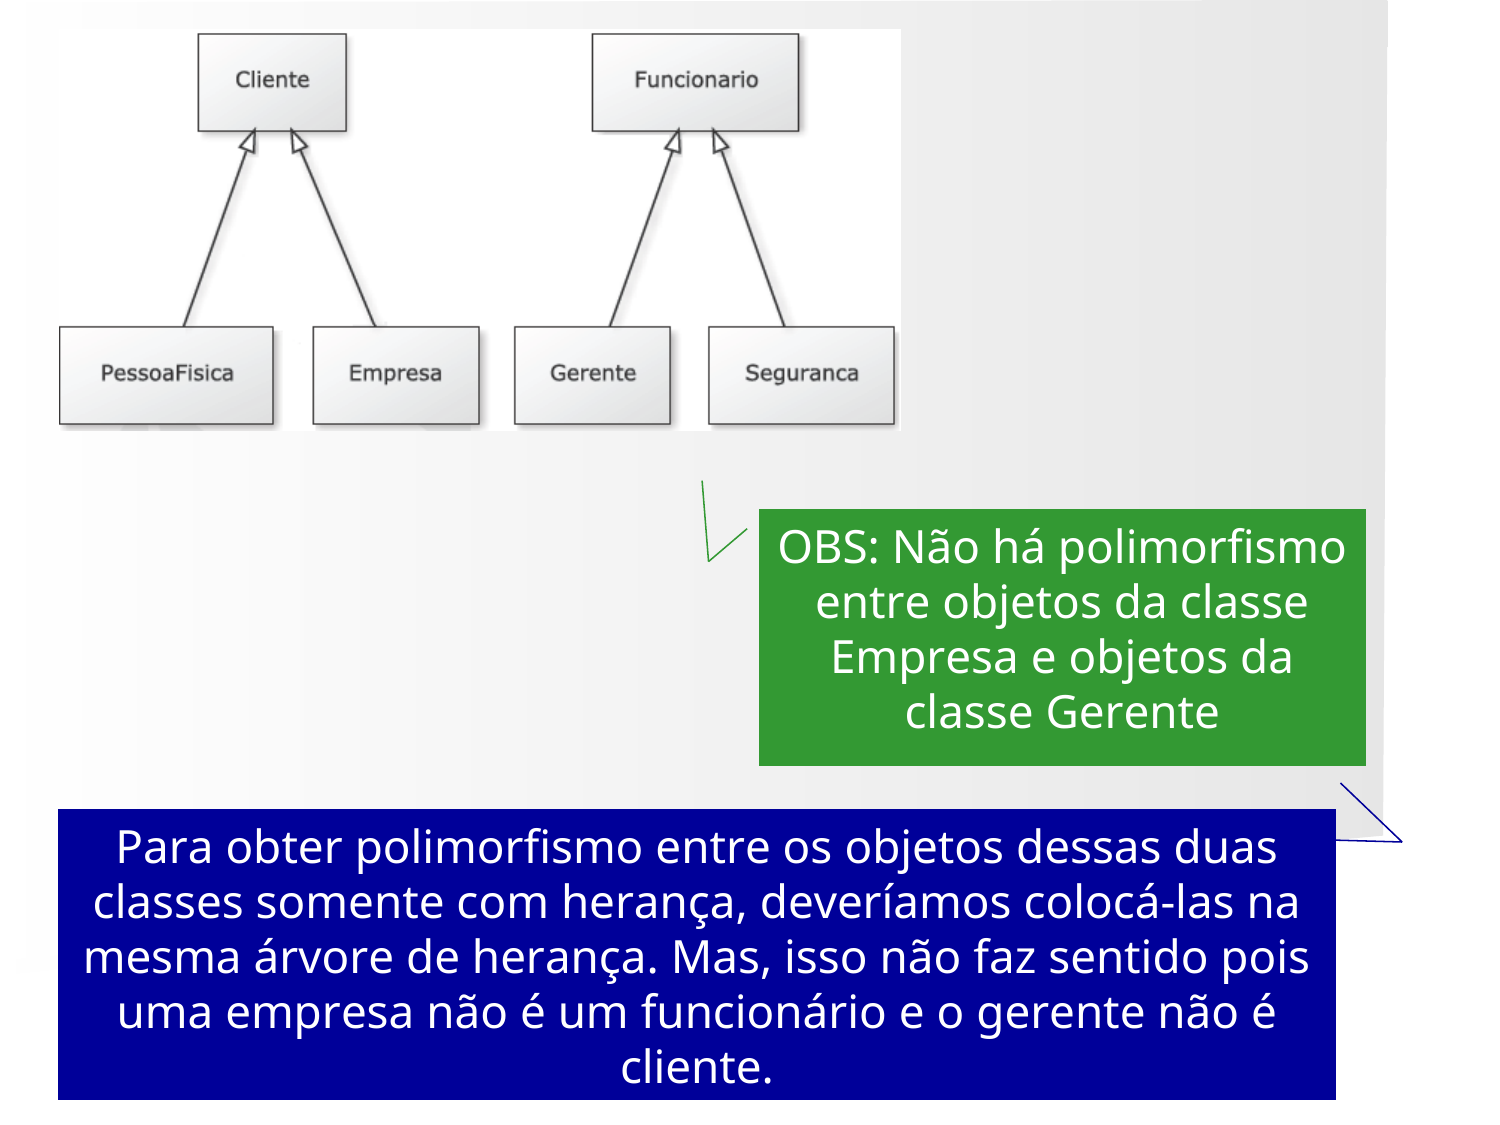

OBS: Não há polimorfismo entre objetos da classe Empresa e objetos da classe Gerente
Para obter polimorfismo entre os objetos dessas duas classes somente com herança, deveríamos colocá-las na mesma árvore de herança. Mas, isso não faz sentido pois uma empresa não é um funcionário e o gerente não é cliente.